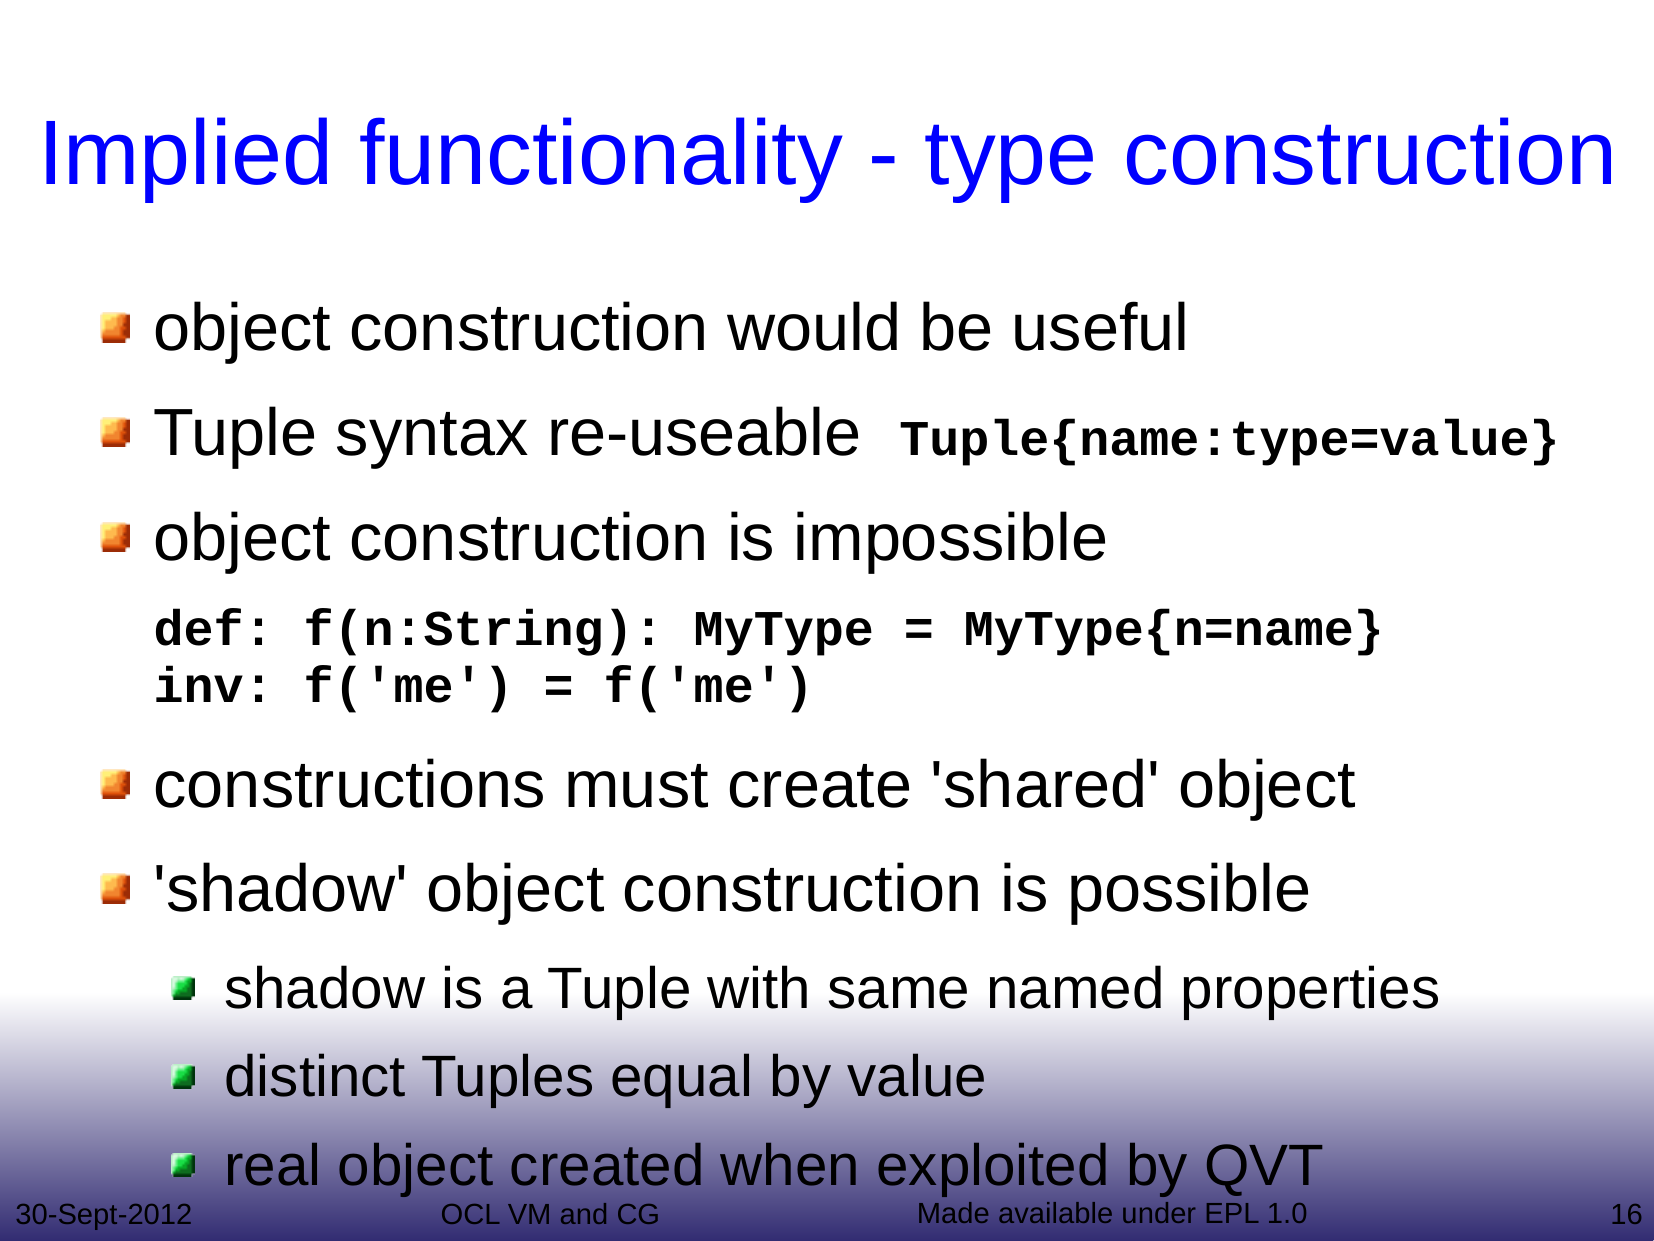

# Implied functionality - type construction
object construction would be useful
Tuple syntax re-useable Tuple{name:type=value}
object construction is impossible
def: f(n:String): MyType = MyType{n=name}
inv: f('me') = f('me')
constructions must create 'shared' object
'shadow' object construction is possible
shadow is a Tuple with same named properties
distinct Tuples equal by value
real object created when exploited by QVT
30-Sept-2012
OCL VM and CG
16